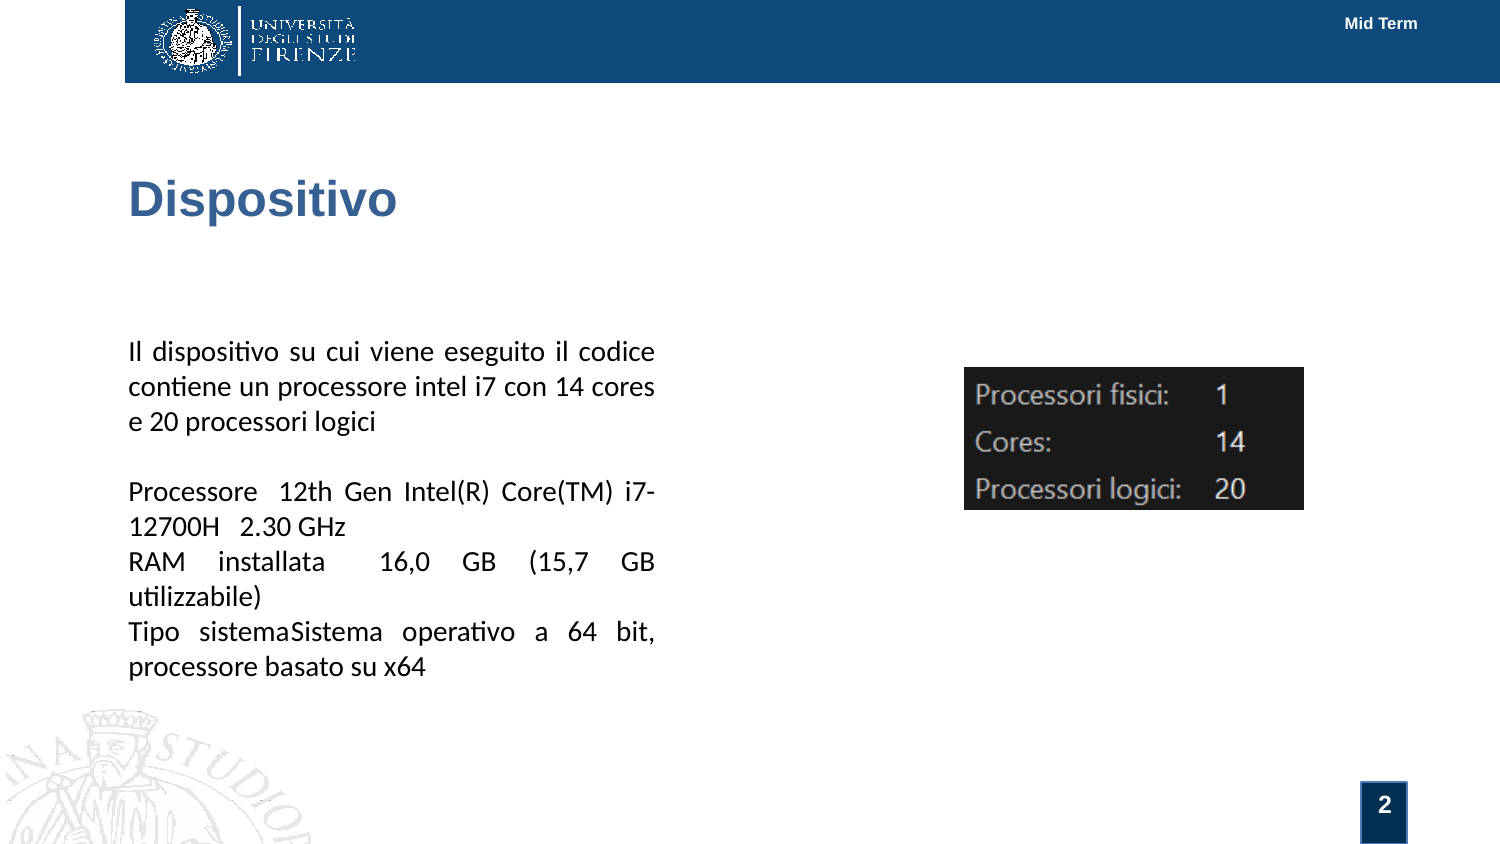

Mid Term
Dispositivo
Il dispositivo su cui viene eseguito il codice contiene un processore intel i7 con 14 cores e 20 processori logici
Processore	12th Gen Intel(R) Core(TM) i7-12700H 2.30 GHz
RAM installata	16,0 GB (15,7 GB utilizzabile)
Tipo sistema	Sistema operativo a 64 bit, processore basato su x64